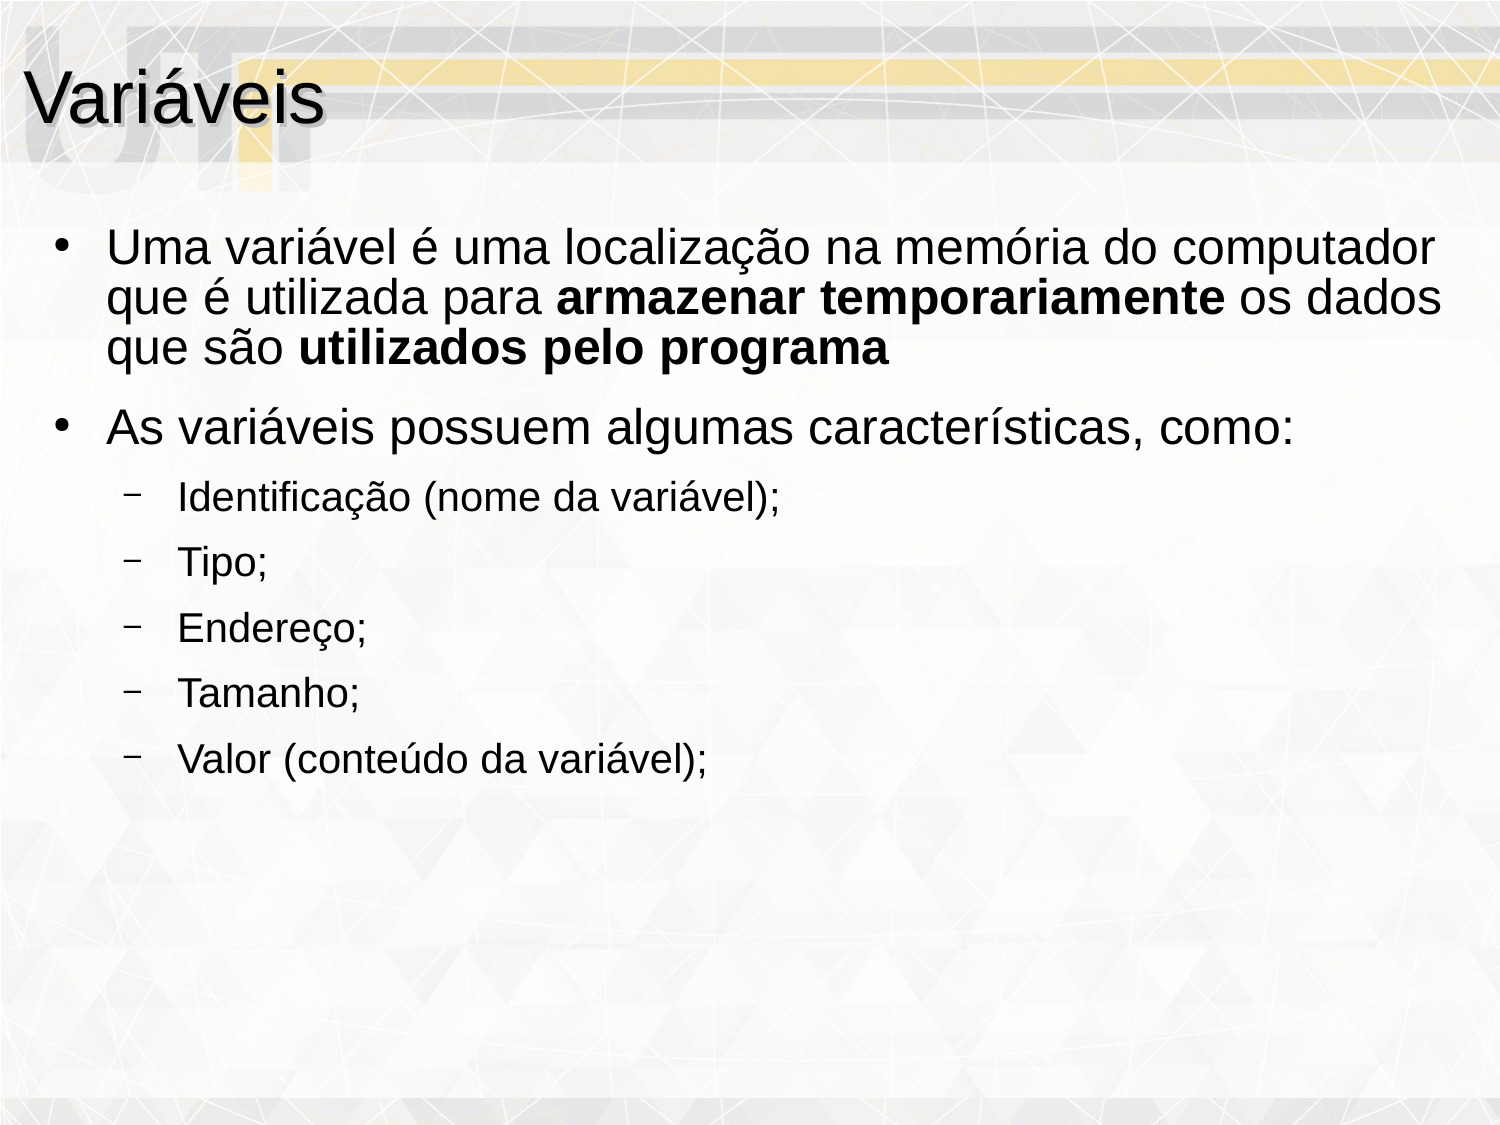

# Variáveis
Uma variável é uma localização na memória do computador que é utilizada para armazenar temporariamente os dados que são utilizados pelo programa
As variáveis possuem algumas características, como:
Identificação (nome da variável);
Tipo;
Endereço;
Tamanho;
Valor (conteúdo da variável);